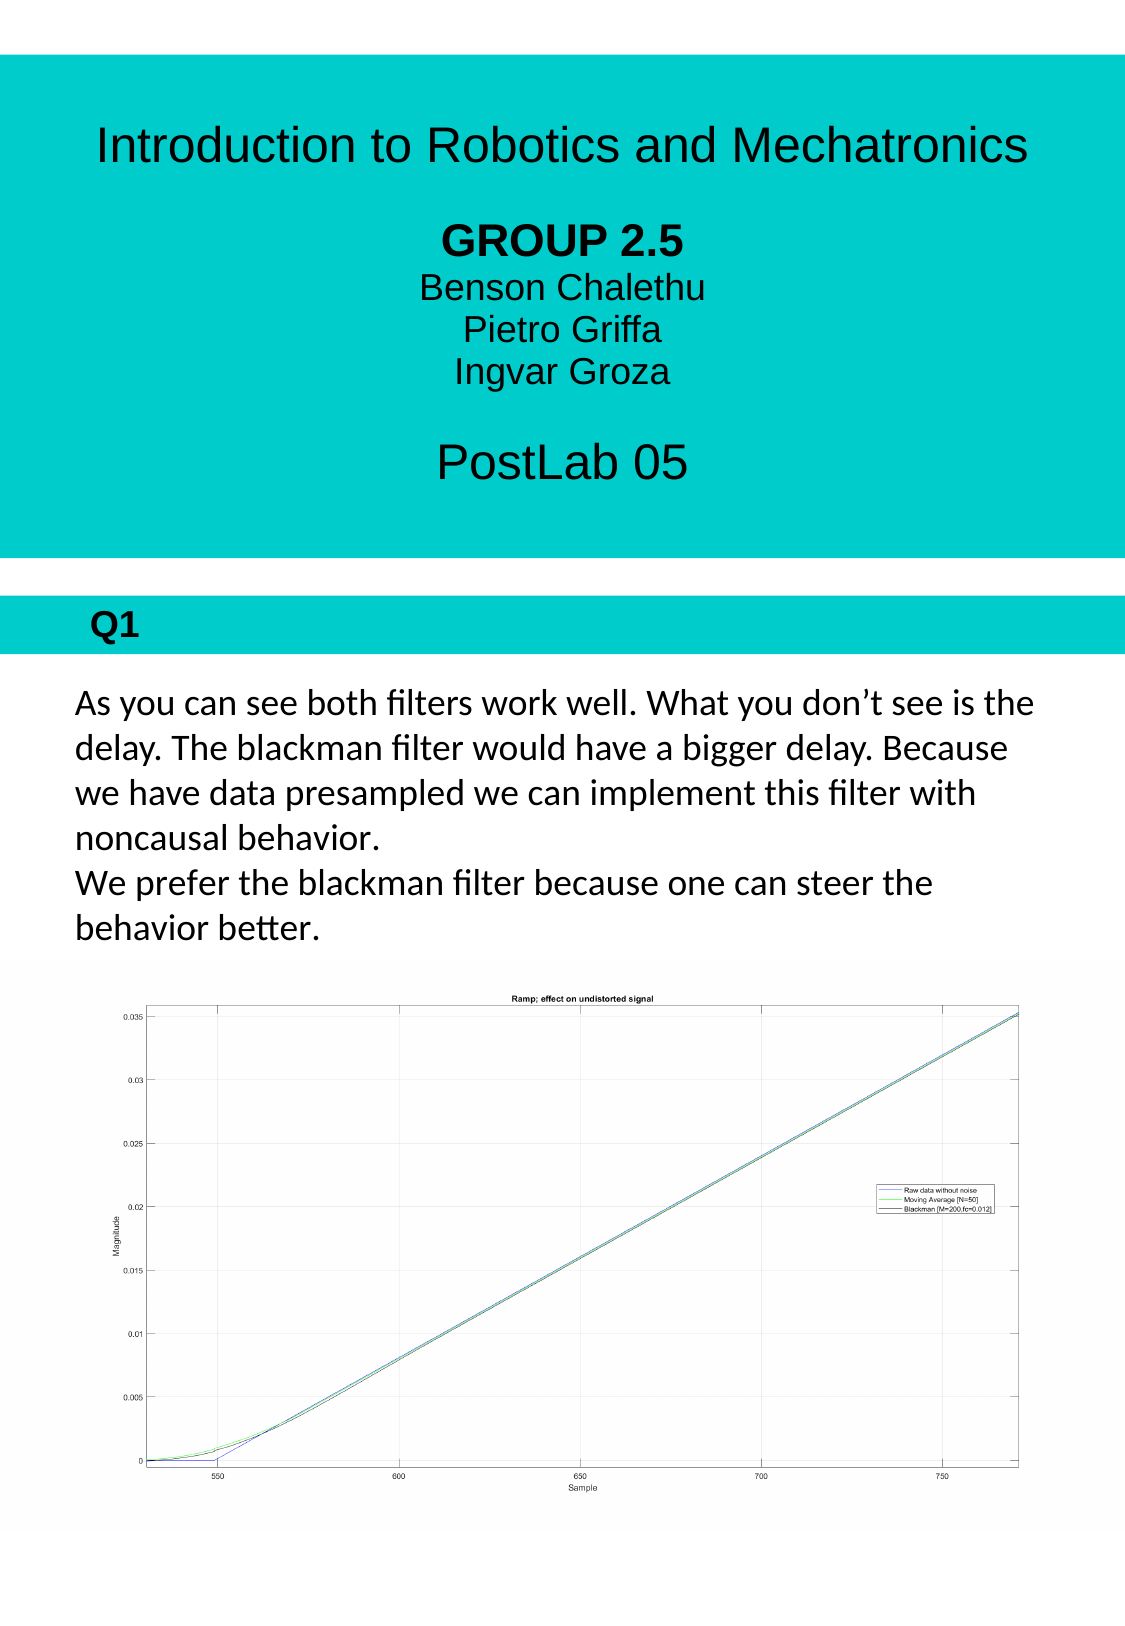

Introduction to Robotics and Mechatronics
GROUP 2.5
Benson Chalethu
Pietro Griffa
Ingvar Groza
PostLab 05
	Q1
As you can see both filters work well. What you don’t see is the delay. The blackman filter would have a bigger delay. Because we have data presampled we can implement this filter with noncausal behavior.
We prefer the blackman filter because one can steer the behavior better.